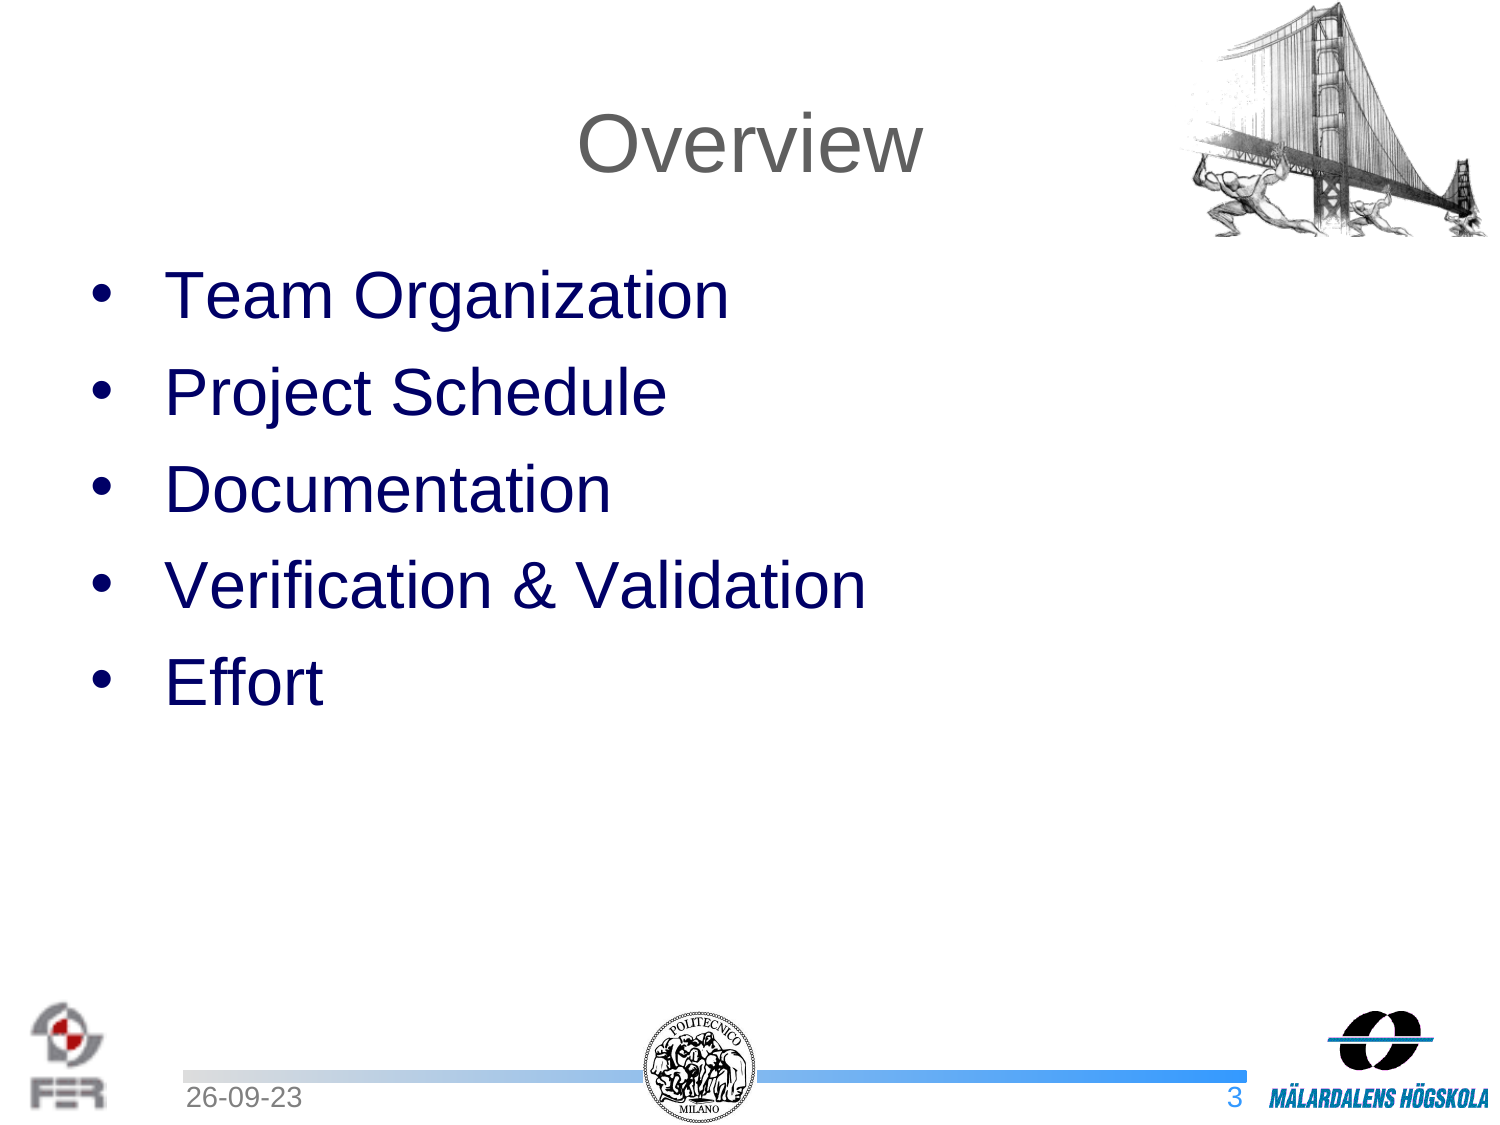

# Overview
 Team Organization
 Project Schedule
 Documentation
 Verification & Validation
 Effort
26-08-21